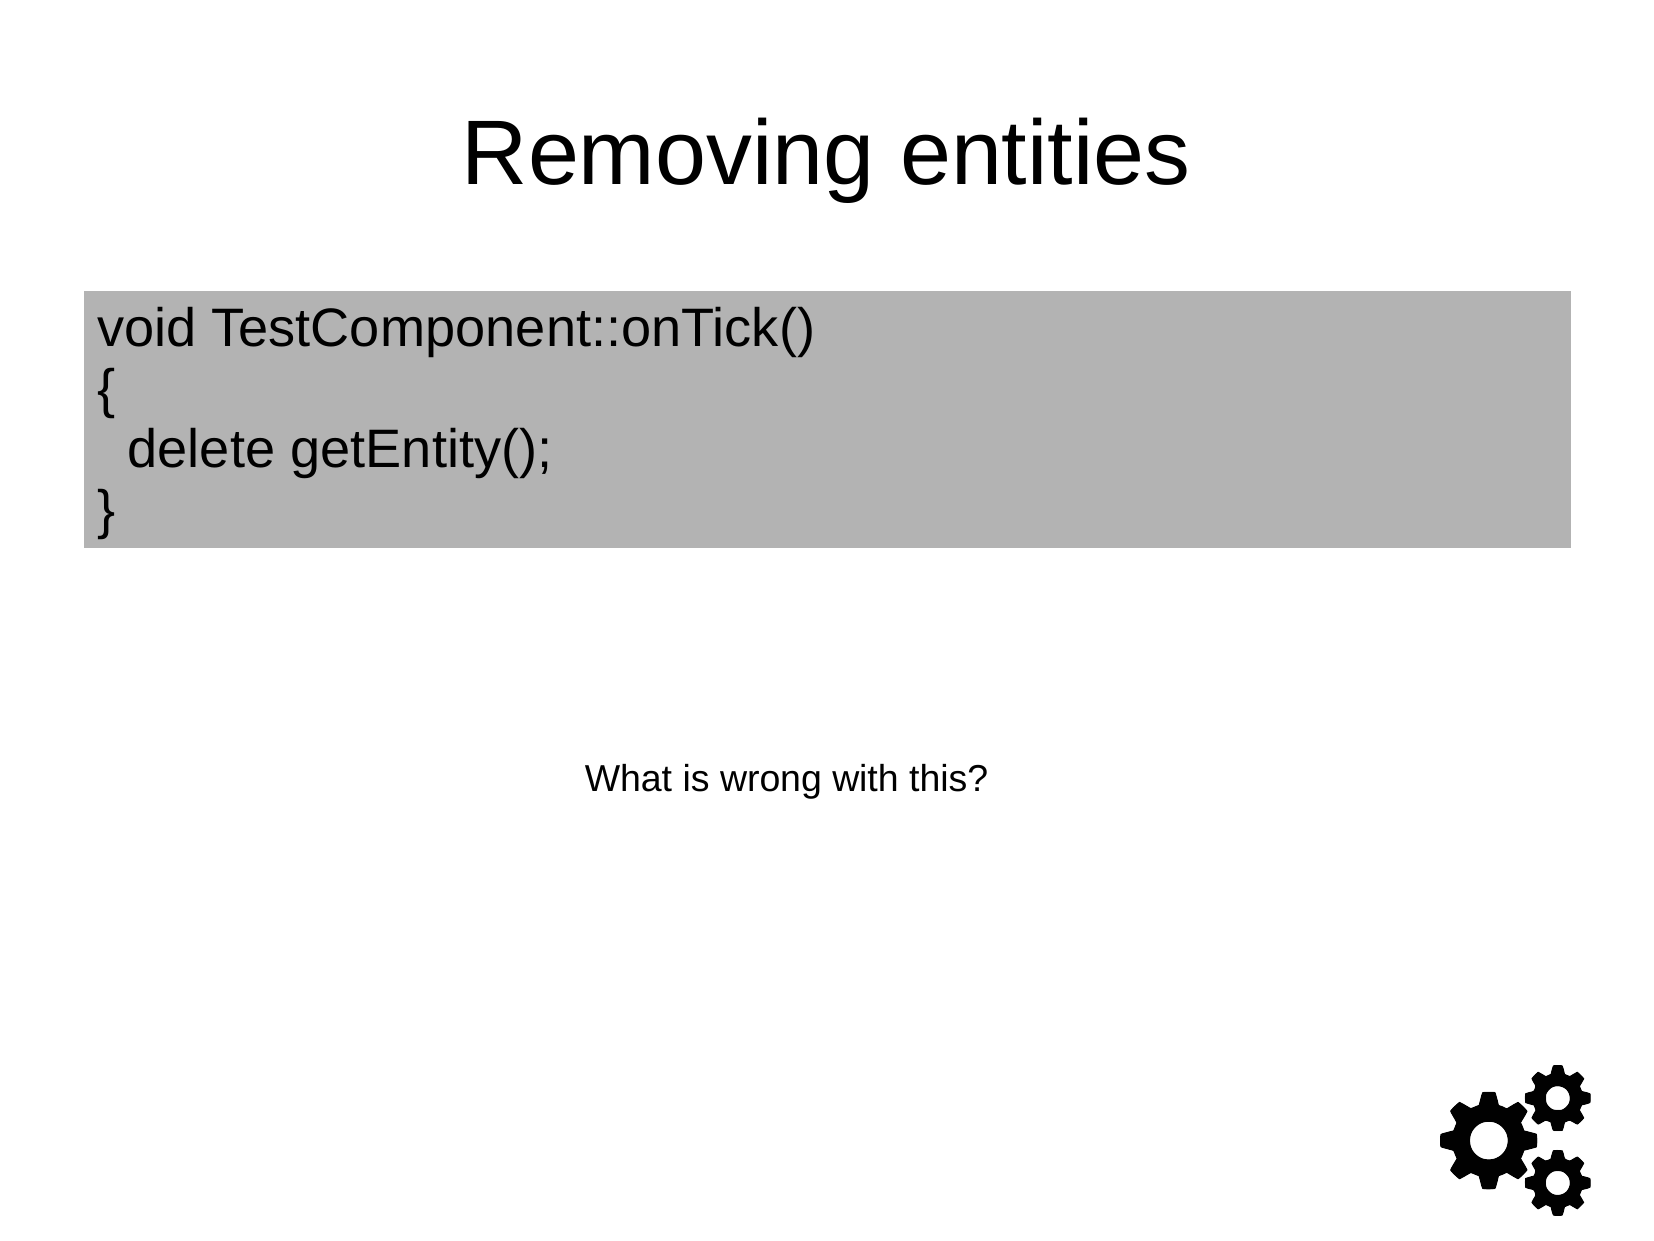

# Removing entities
| void TestComponent::onTick() { delete getEntity(); } |
| --- |
What is wrong with this?